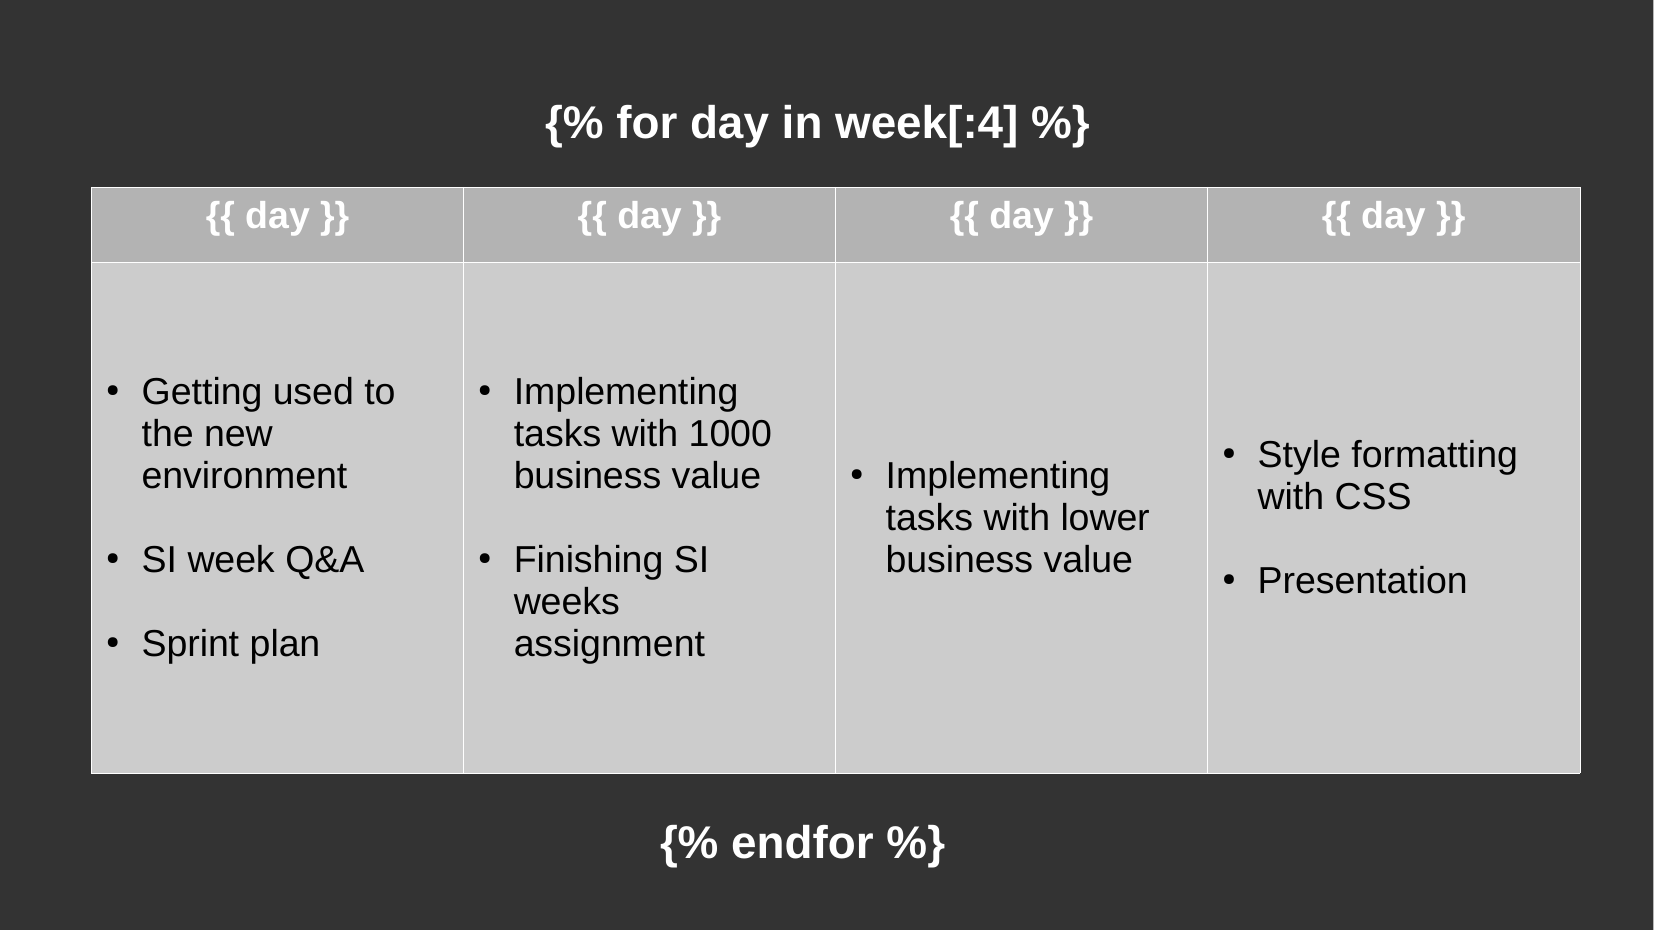

{% for day in week[:4] %}
| {{ day }} | {{ day }} | {{ day }} | {{ day }} |
| --- | --- | --- | --- |
| Getting used to the new environment SI week Q&A Sprint plan | Implementing tasks with 1000 business value Finishing SI weeks assignment | Implementing tasks with lower business value | Style formatting with CSS Presentation |
{% endfor %}